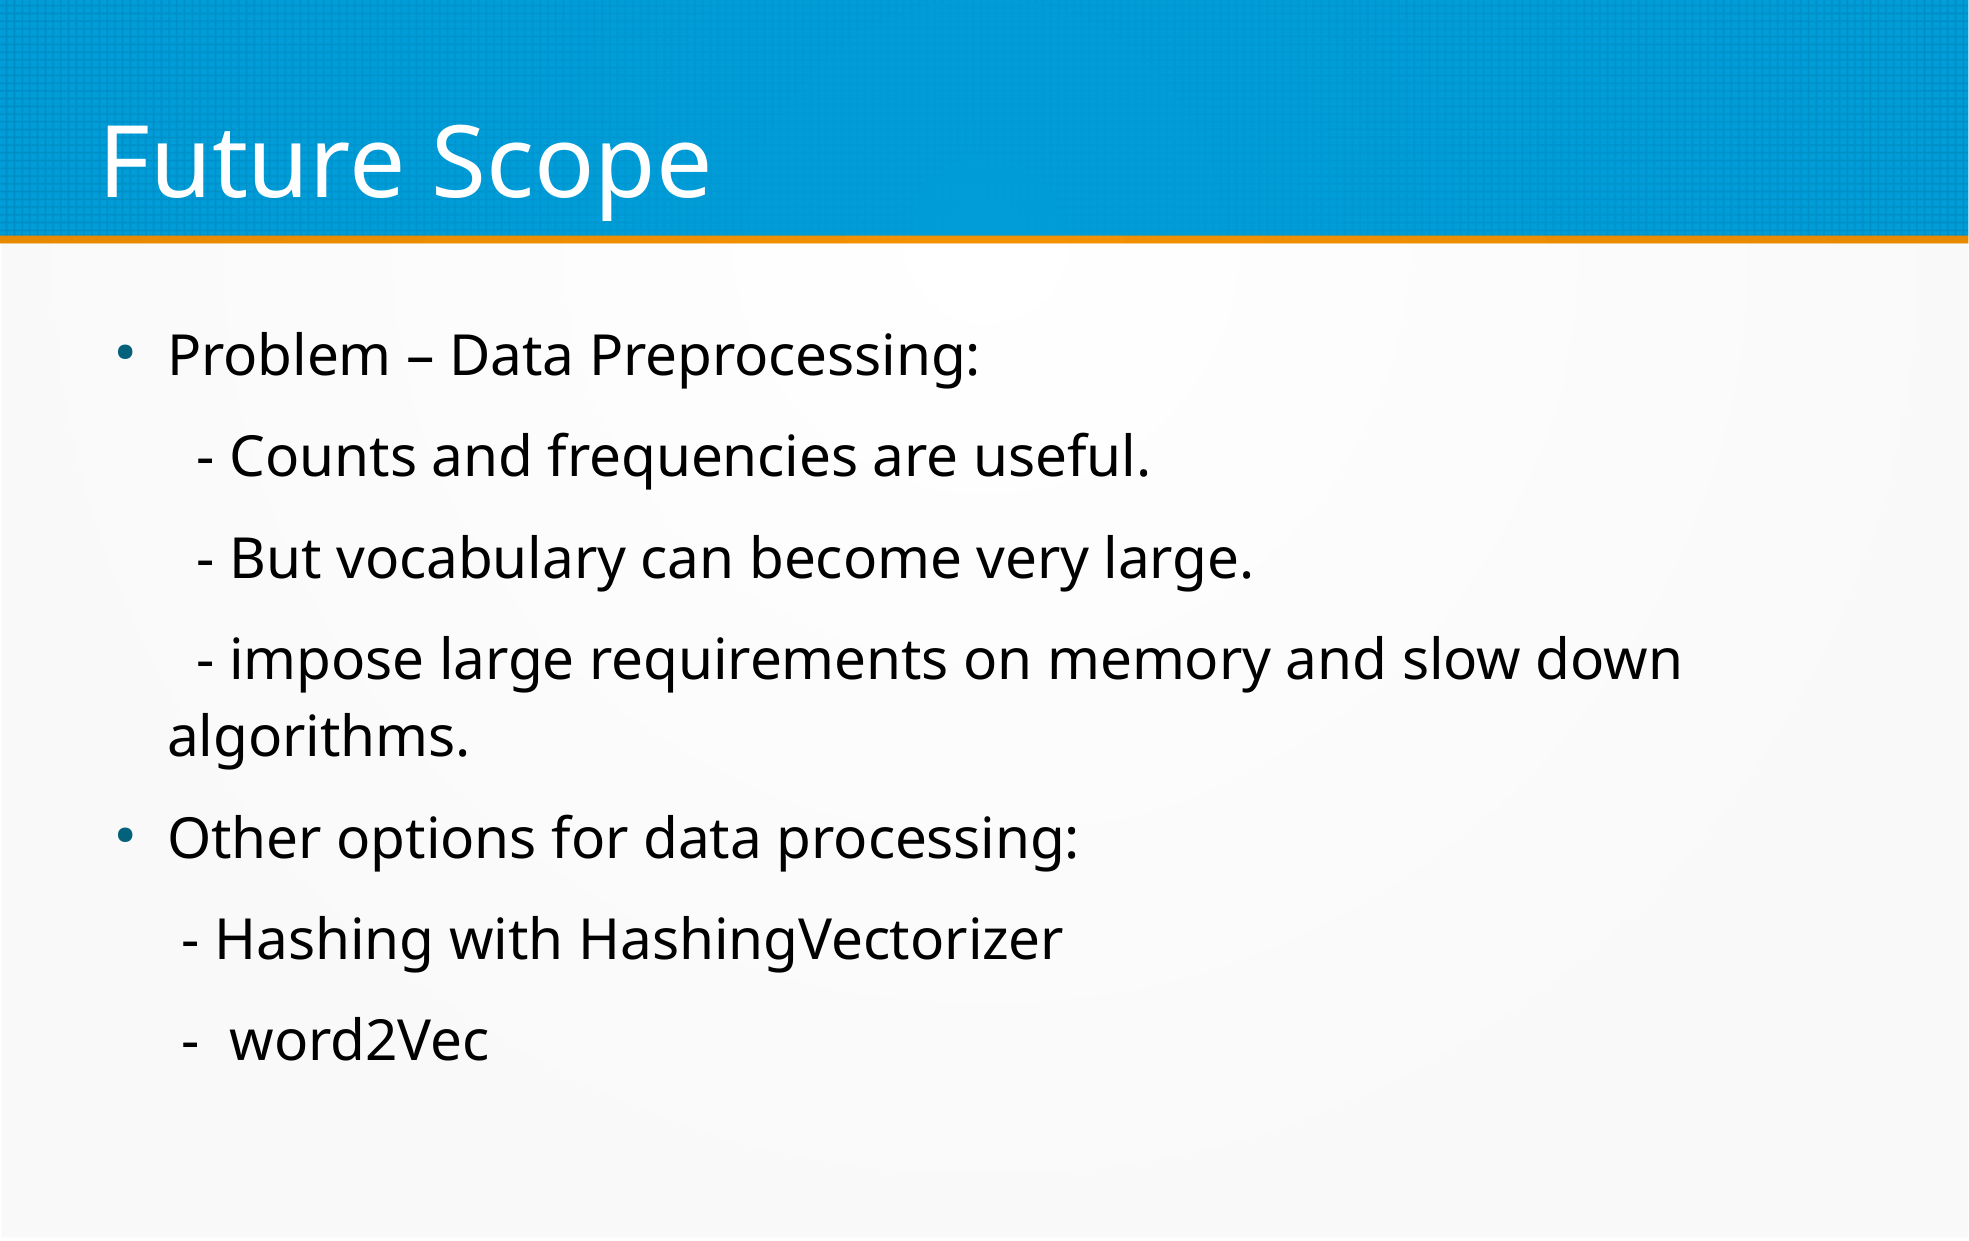

# Future Scope
Problem – Data Preprocessing:
 - Counts and frequencies are useful.
 - But vocabulary can become very large.
 - impose large requirements on memory and slow down algorithms.
Other options for data processing:
 - Hashing with HashingVectorizer
 - word2Vec